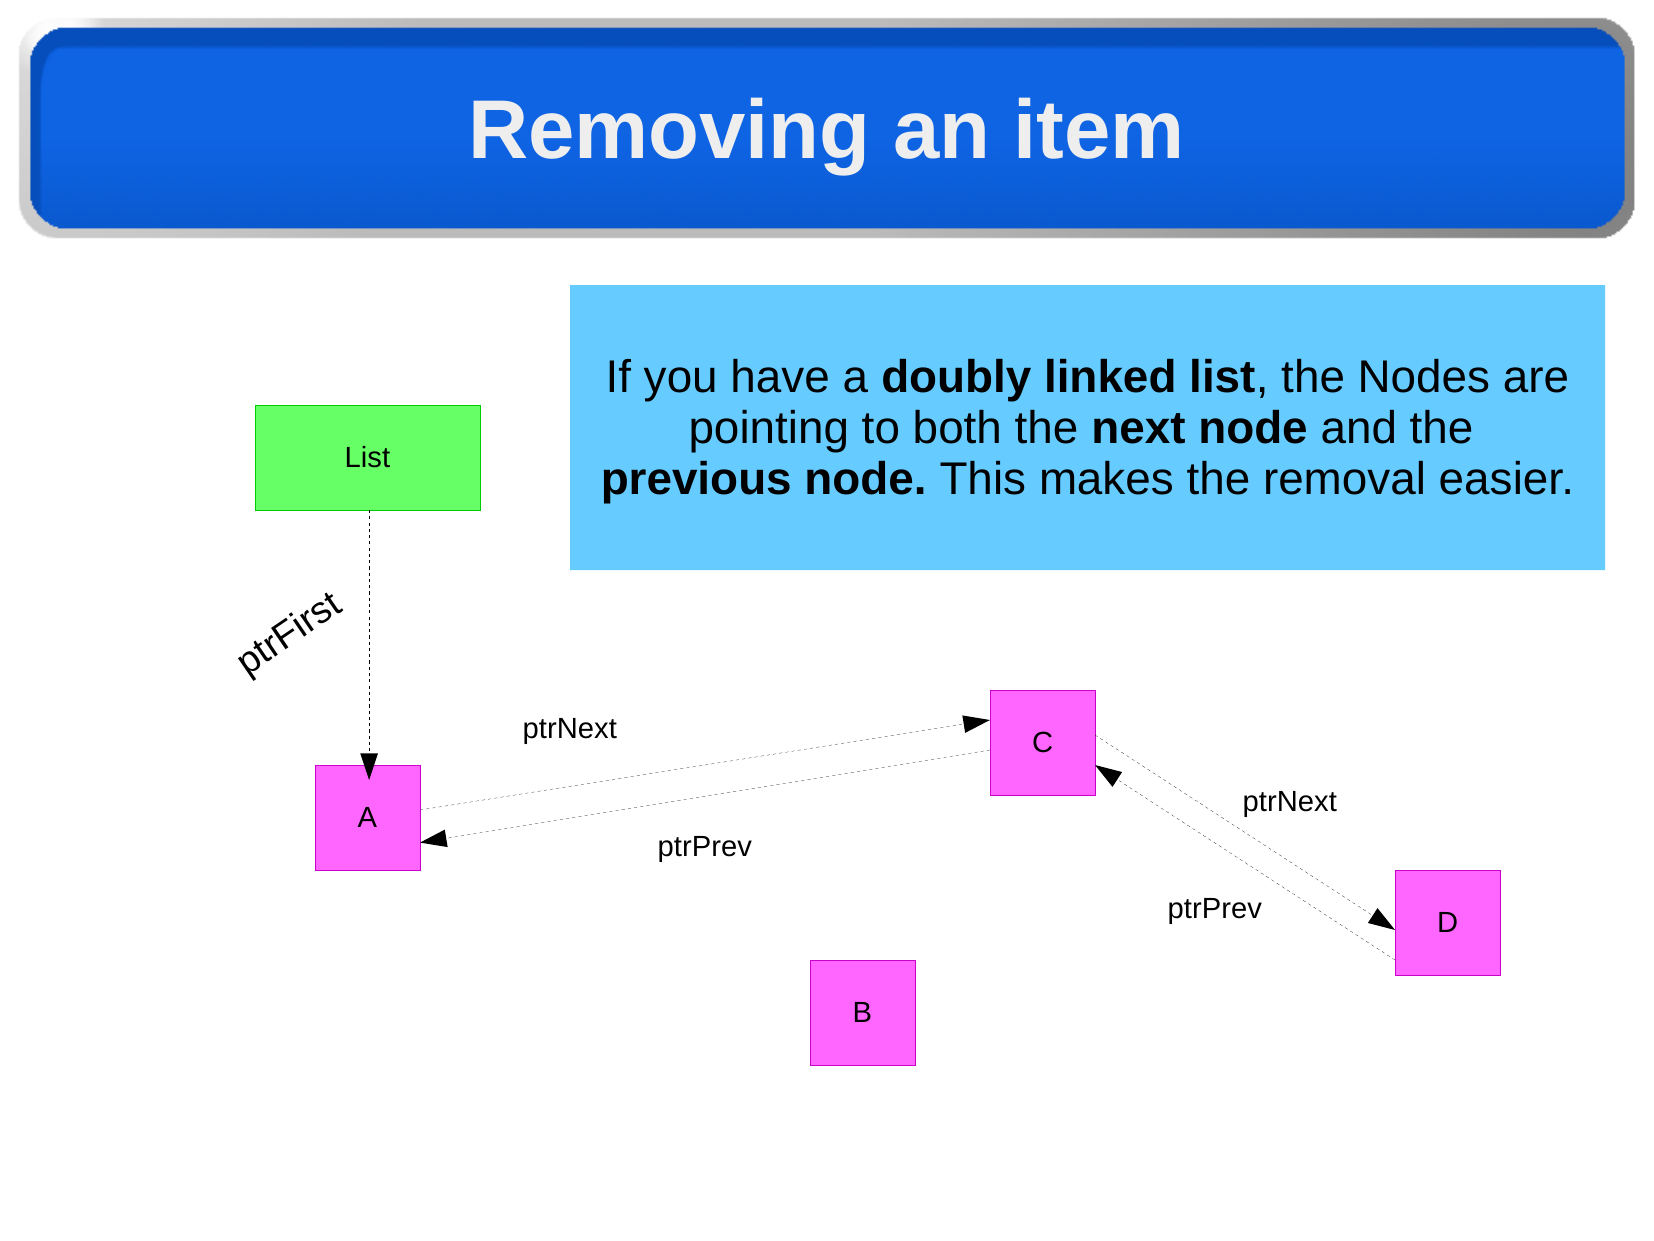

# Removing an item
If you have a doubly linked list, the Nodes are pointing to both the next node and the
previous node. This makes the removal easier.
List
ptrFirst
C
ptrNext
A
ptrNext
ptrPrev
D
ptrPrev
B